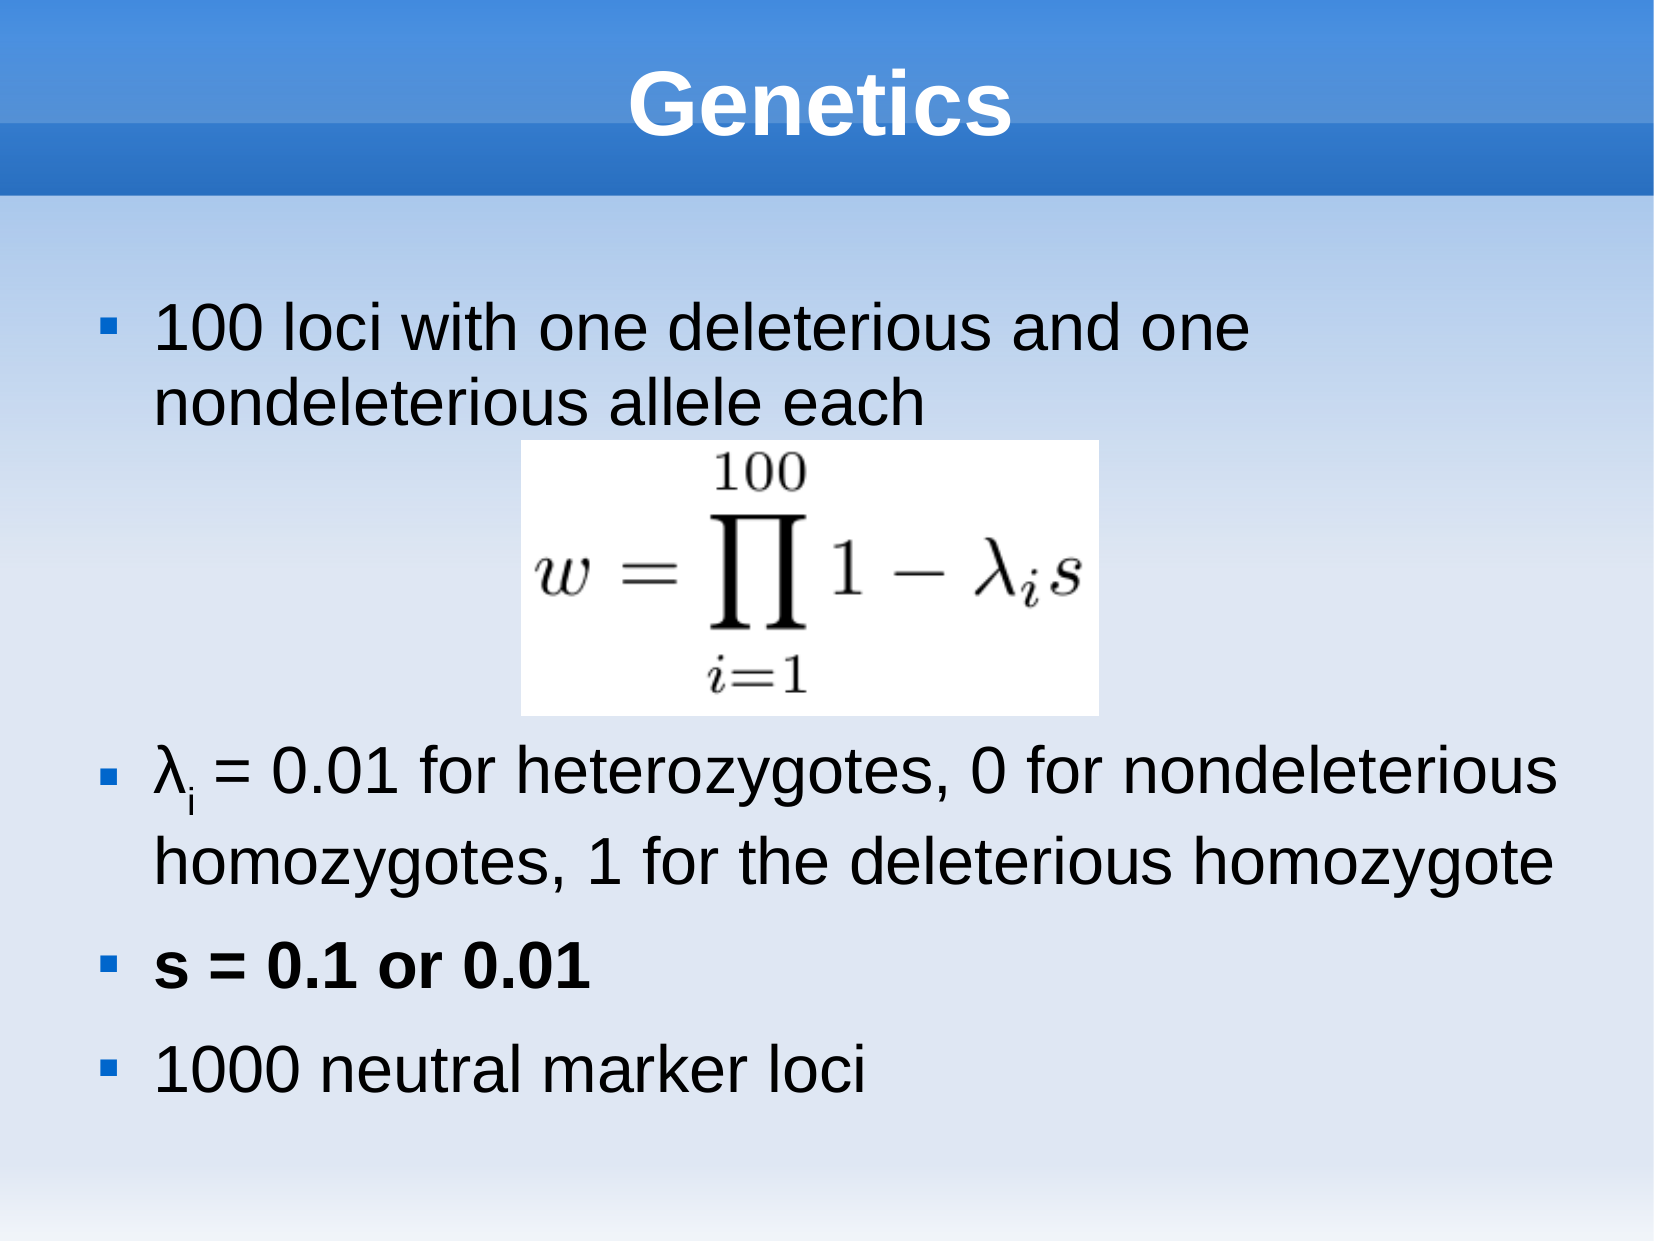

# Genetics
100 loci with one deleterious and one nondeleterious allele each
λi = 0.01 for heterozygotes, 0 for nondeleterious homozygotes, 1 for the deleterious homozygote
s = 0.1 or 0.01
1000 neutral marker loci